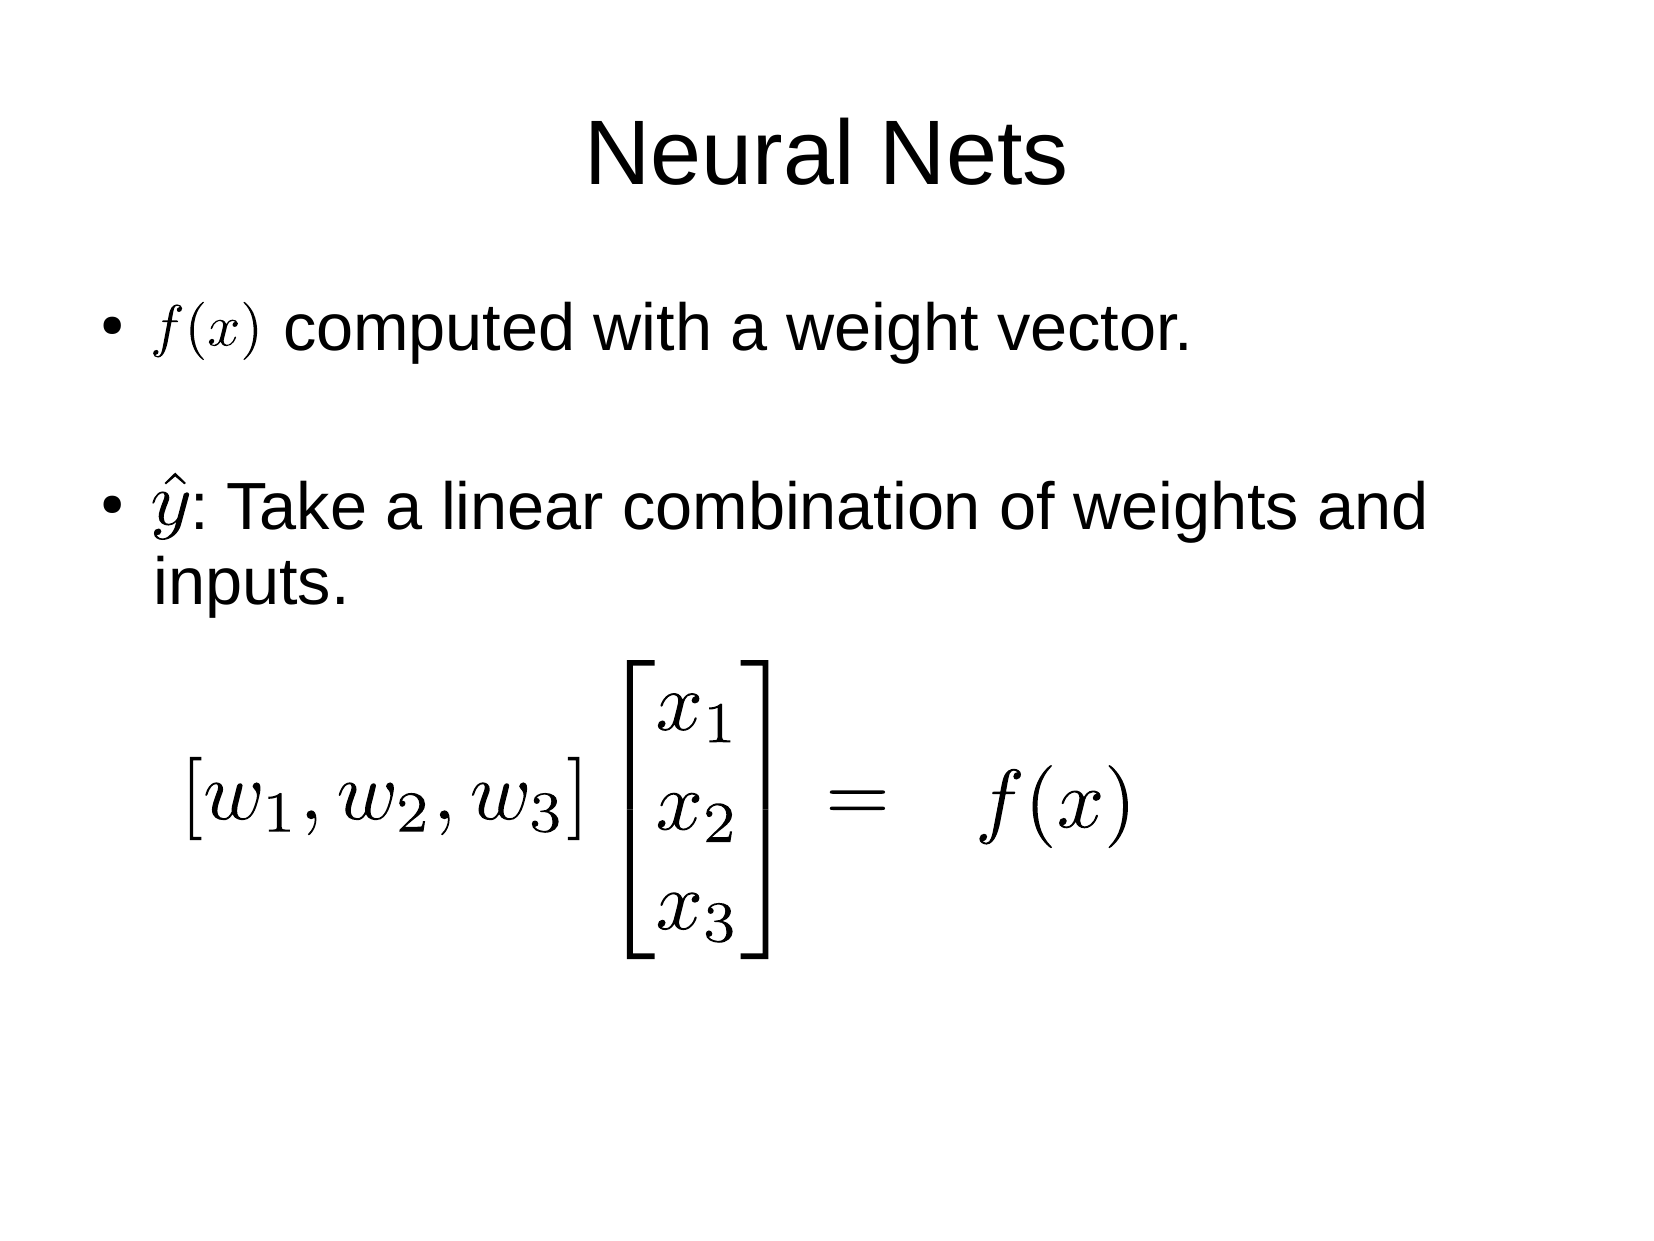

# Neural Nets
 computed with a weight vector.
 : Take a linear combination of weights and inputs.